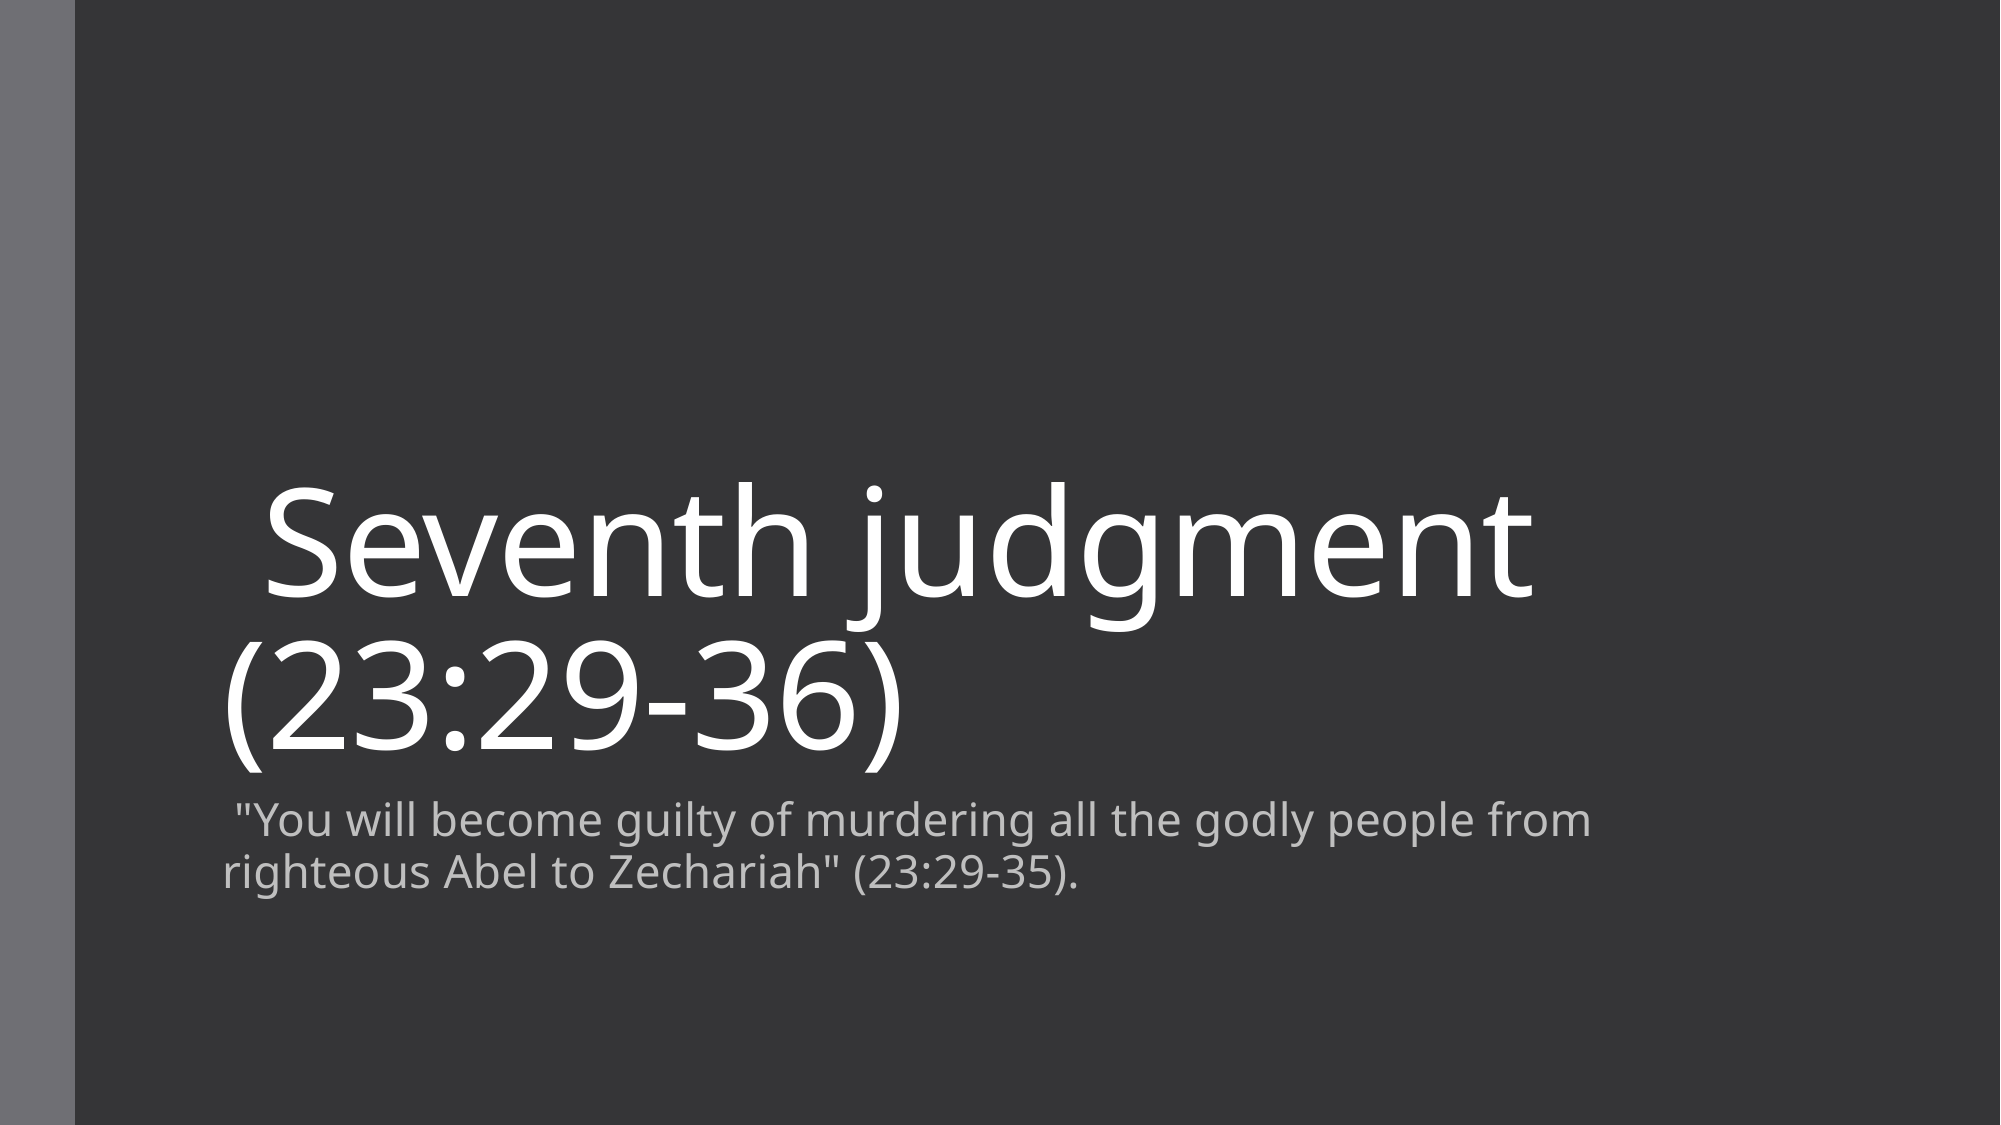

# Seventh judgment (23:29-36)
 "You will become guilty of murdering all the godly people from righteous Abel to Zechariah" (23:29-35).